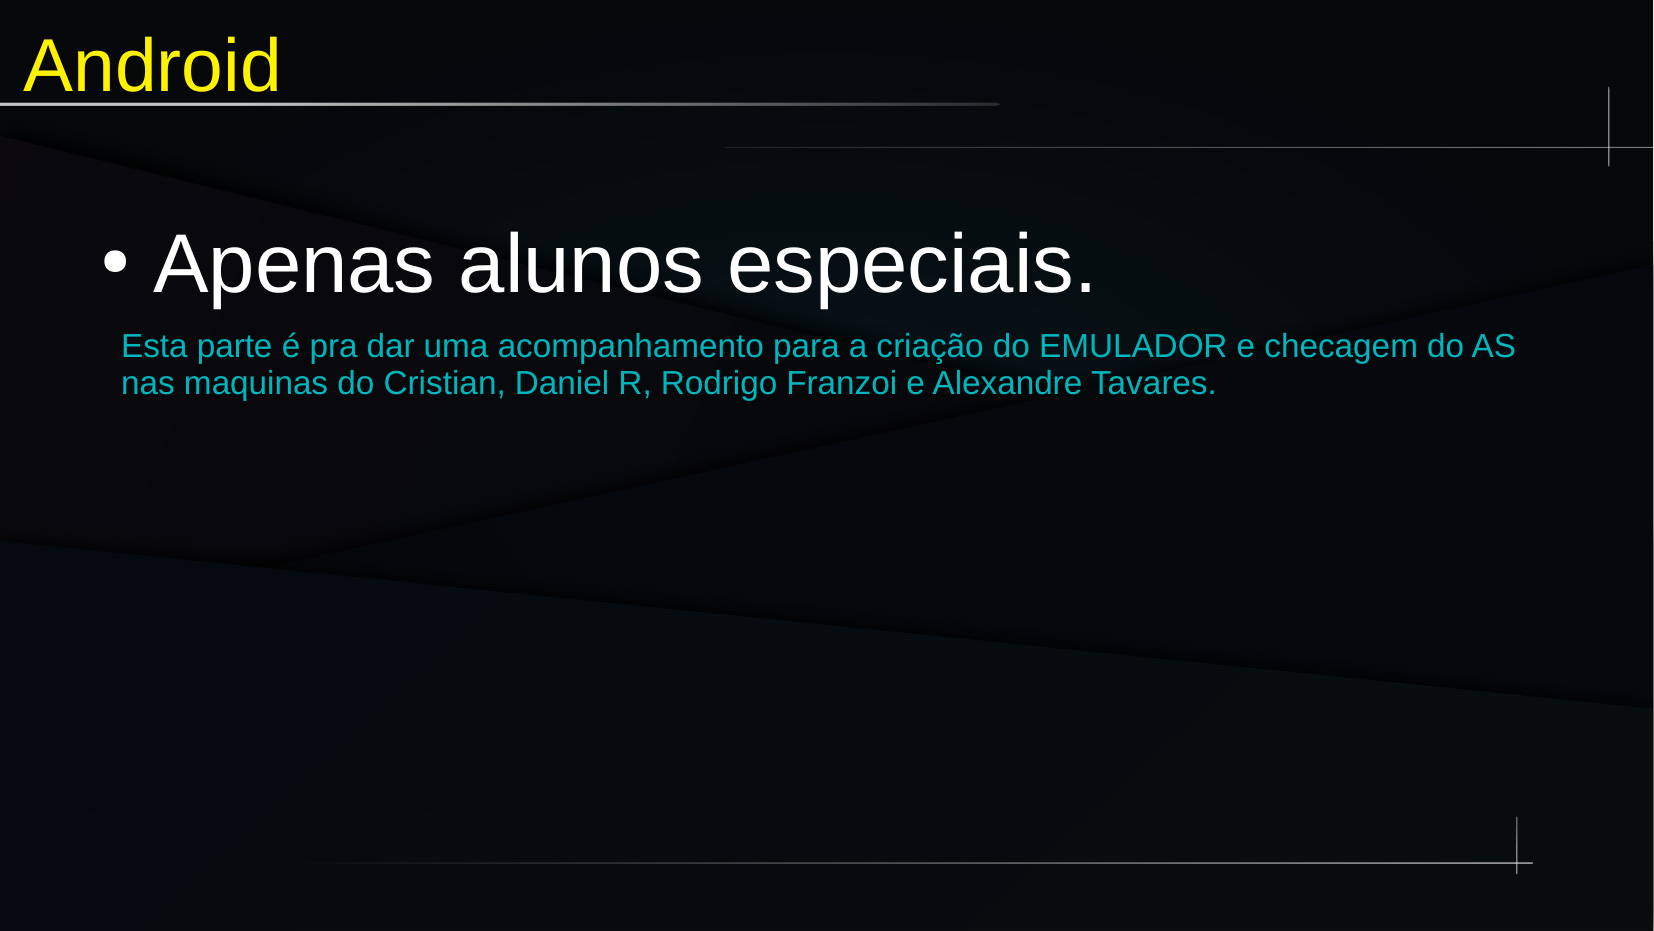

# Android
Apenas alunos especiais.
Esta parte é pra dar uma acompanhamento para a criação do EMULADOR e checagem do AS nas maquinas do Cristian, Daniel R, Rodrigo Franzoi e Alexandre Tavares.